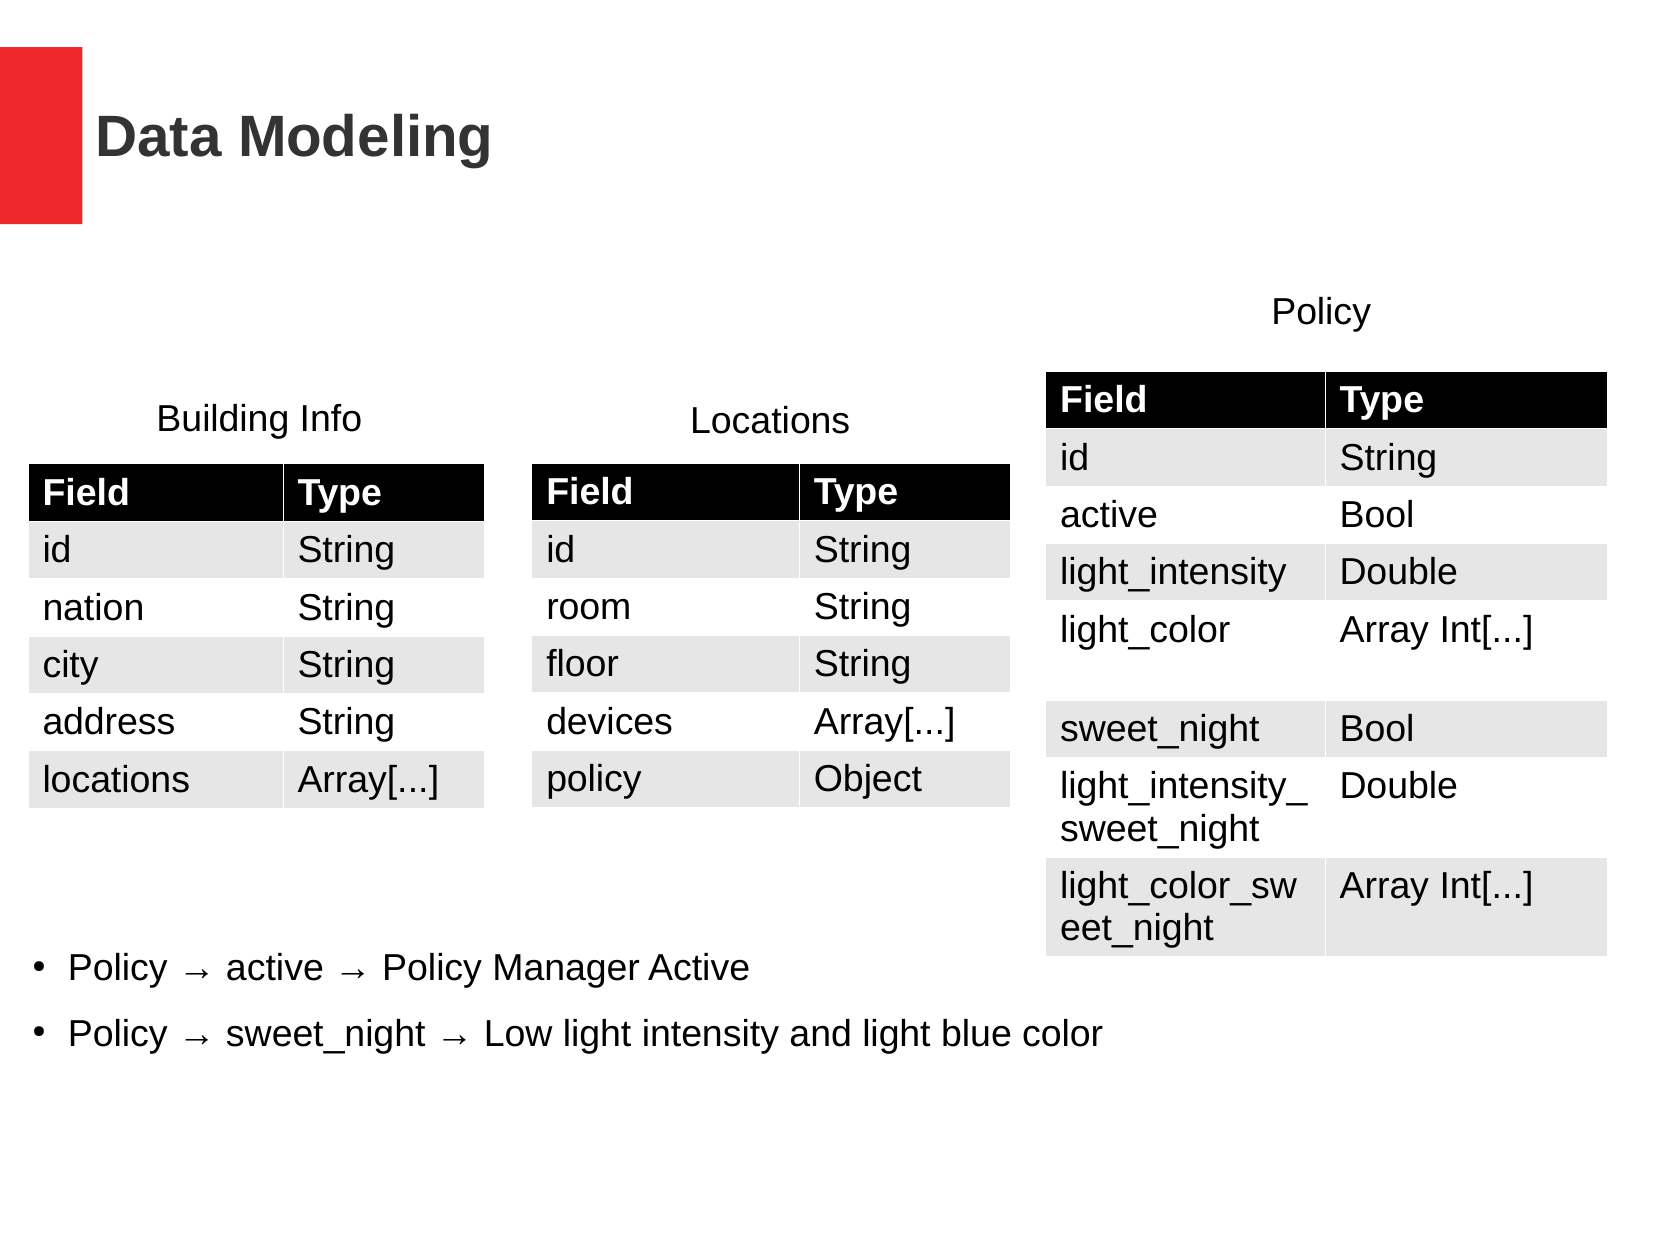

# Data Modeling
Policy
| Field | Type |
| --- | --- |
| id | String |
| active | Bool |
| light\_intensity | Double |
| light\_color | Array Int[...] |
| sweet\_night | Bool |
| light\_intensity\_sweet\_night | Double |
| light\_color\_sweet\_night | Array Int[...] |
Building Info
Locations
| Field | Type |
| --- | --- |
| id | String |
| room | String |
| floor | String |
| devices | Array[...] |
| policy | Object |
| Field | Type |
| --- | --- |
| id | String |
| nation | String |
| city | String |
| address | String |
| locations | Array[...] |
Policy → active → Policy Manager Active
Policy → sweet_night → Low light intensity and light blue color